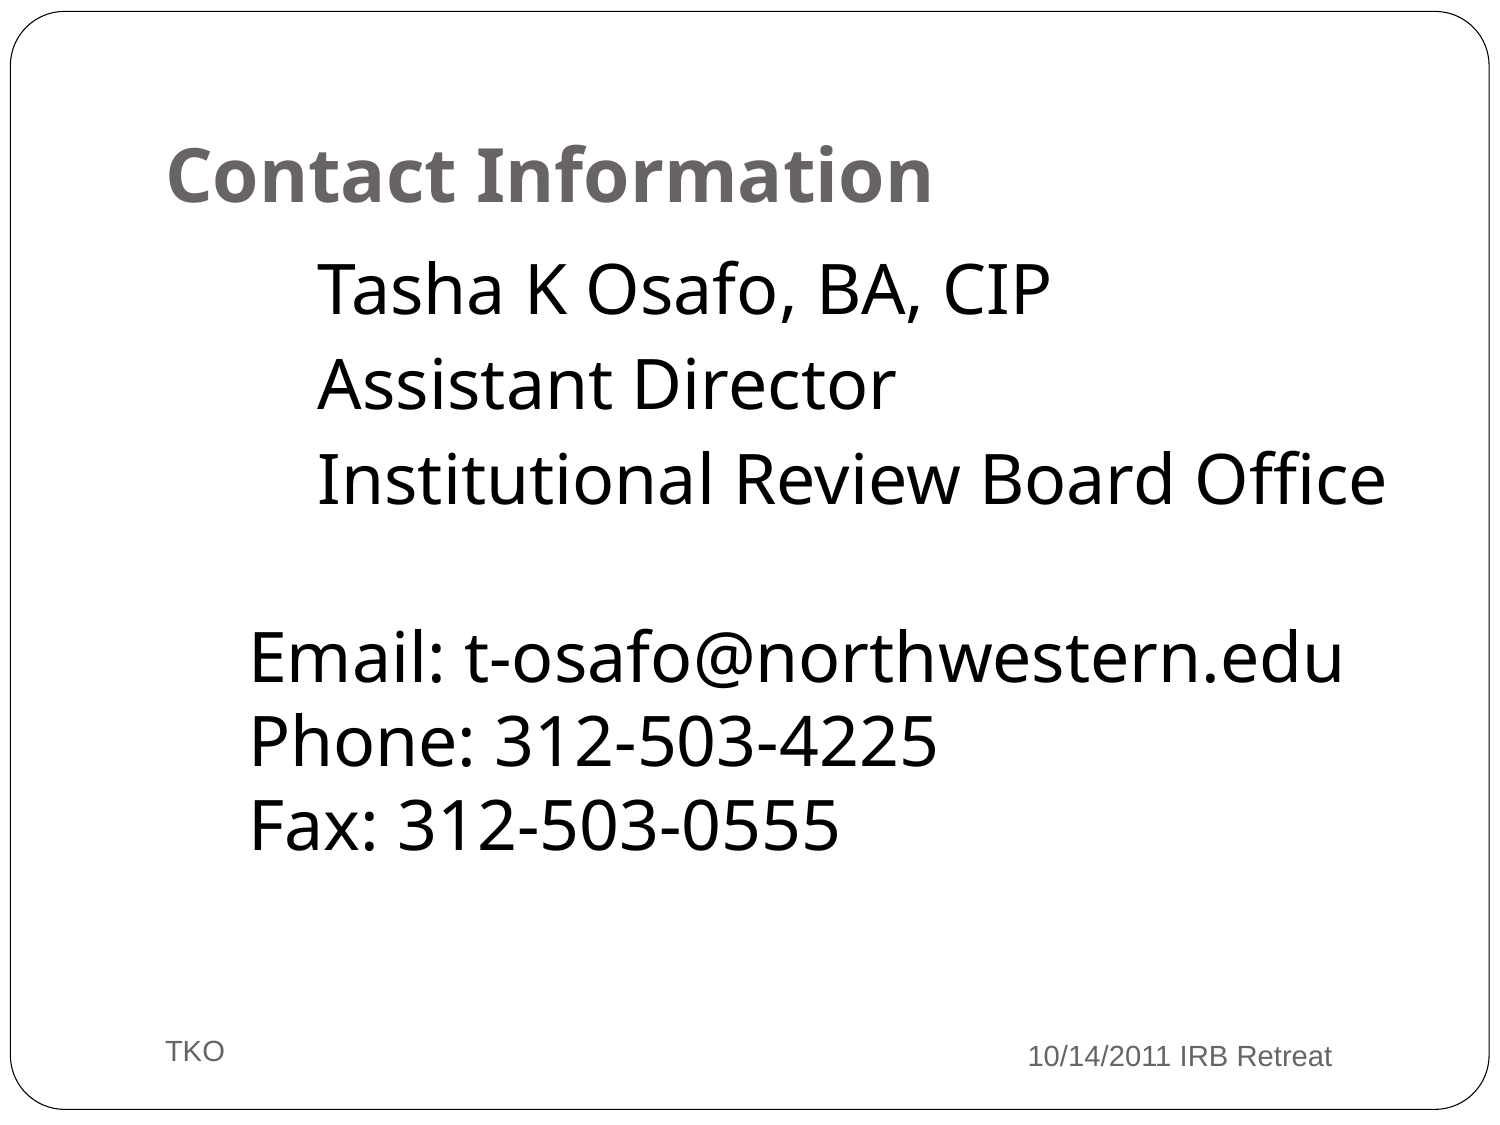

# Contact Information
	Tasha K Osafo, BA, CIP
	Assistant Director
	Institutional Review Board Office
Email: t-osafo@northwestern.edu
Phone: 312-503-4225
Fax: 312-503-0555
TKO
10/14/2011 IRB Retreat